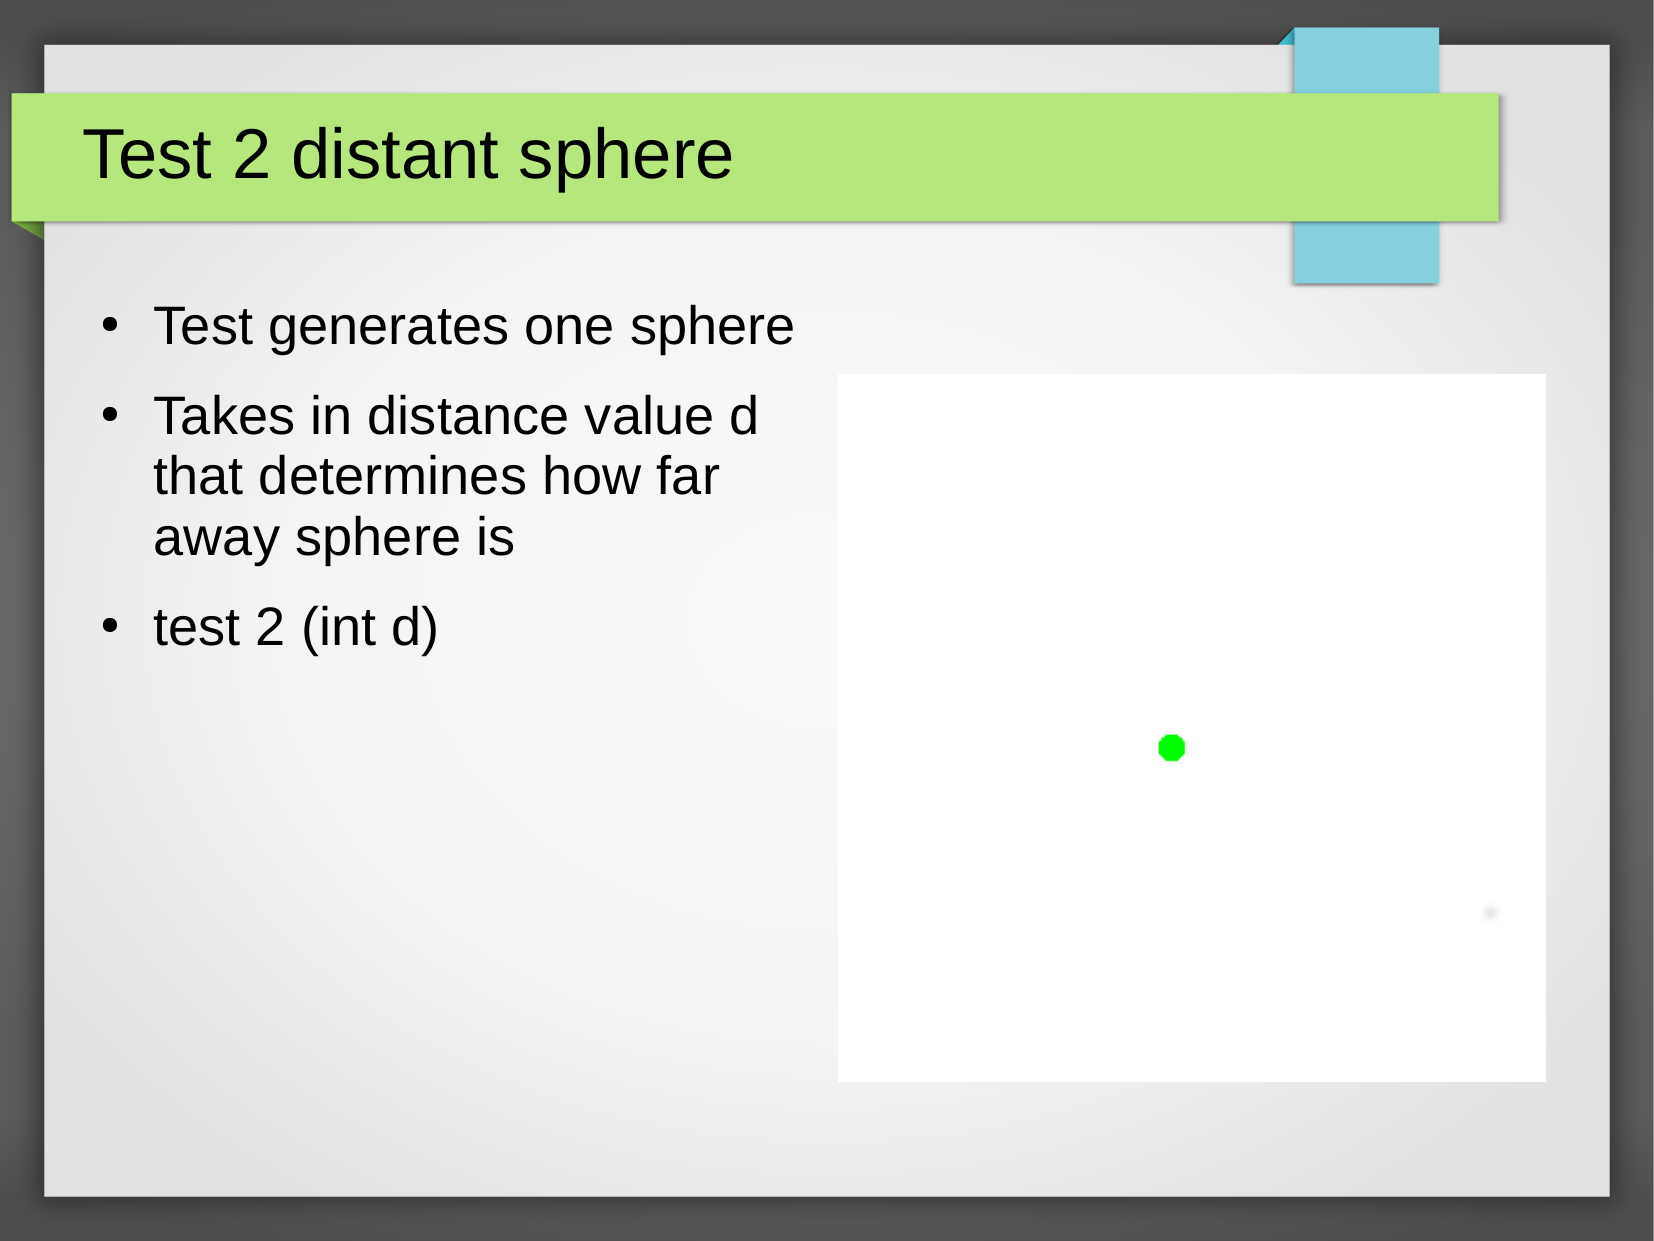

# Test 2 distant sphere
Test generates one sphere
Takes in distance value d that determines how far away sphere is
test 2 (int d)